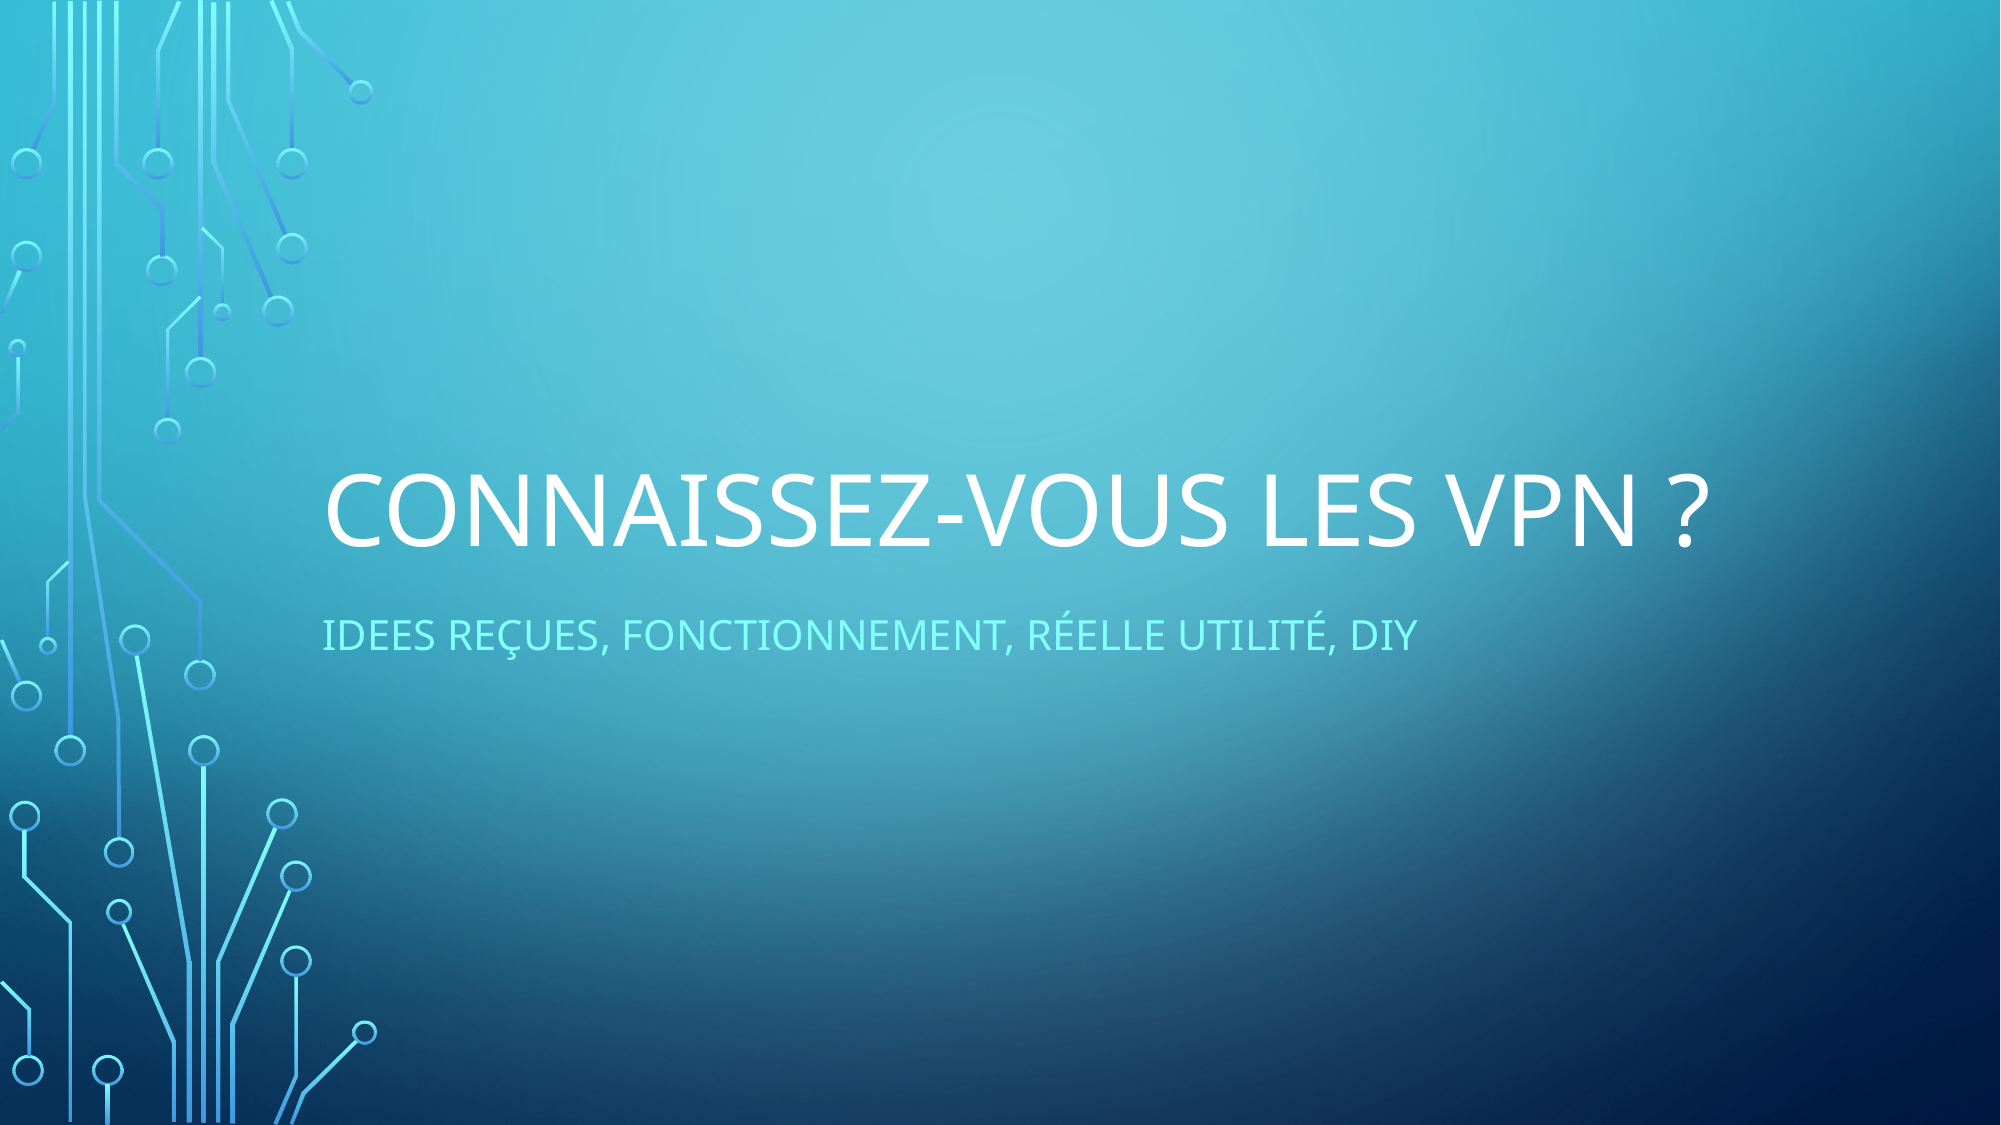

# Connaissez-vous les vpn ?
IDEES Reçues, fonctionnement, réelle utilité, diy